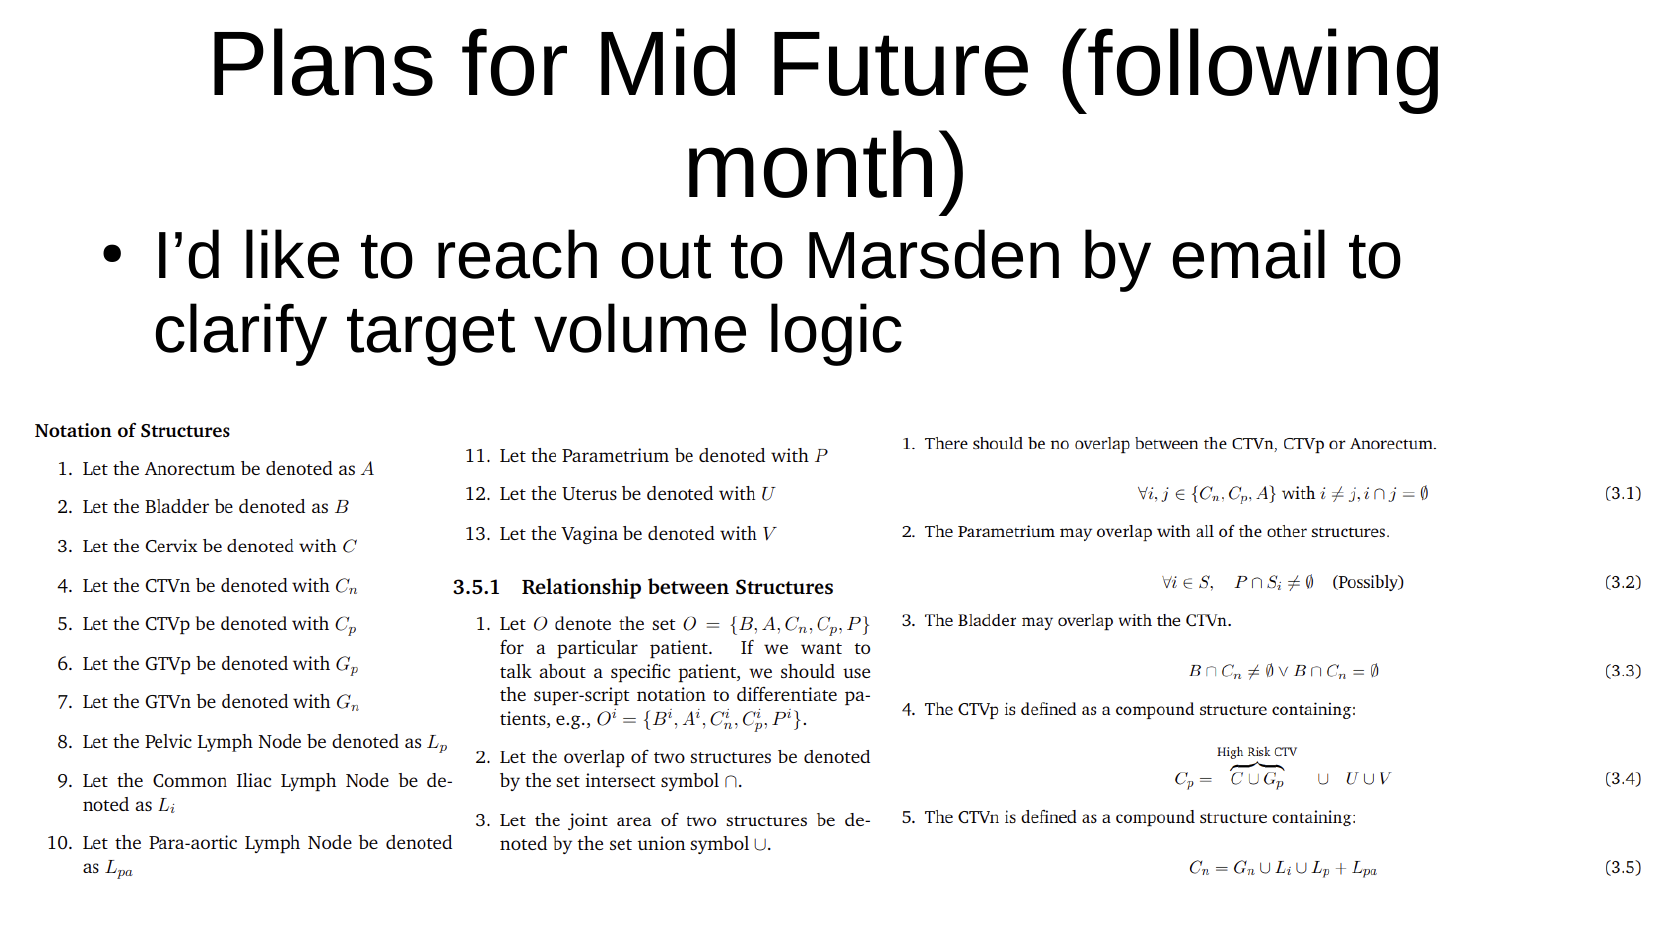

# Plans for Mid Future (following month)
I’d like to reach out to Marsden by email to clarify target volume logic